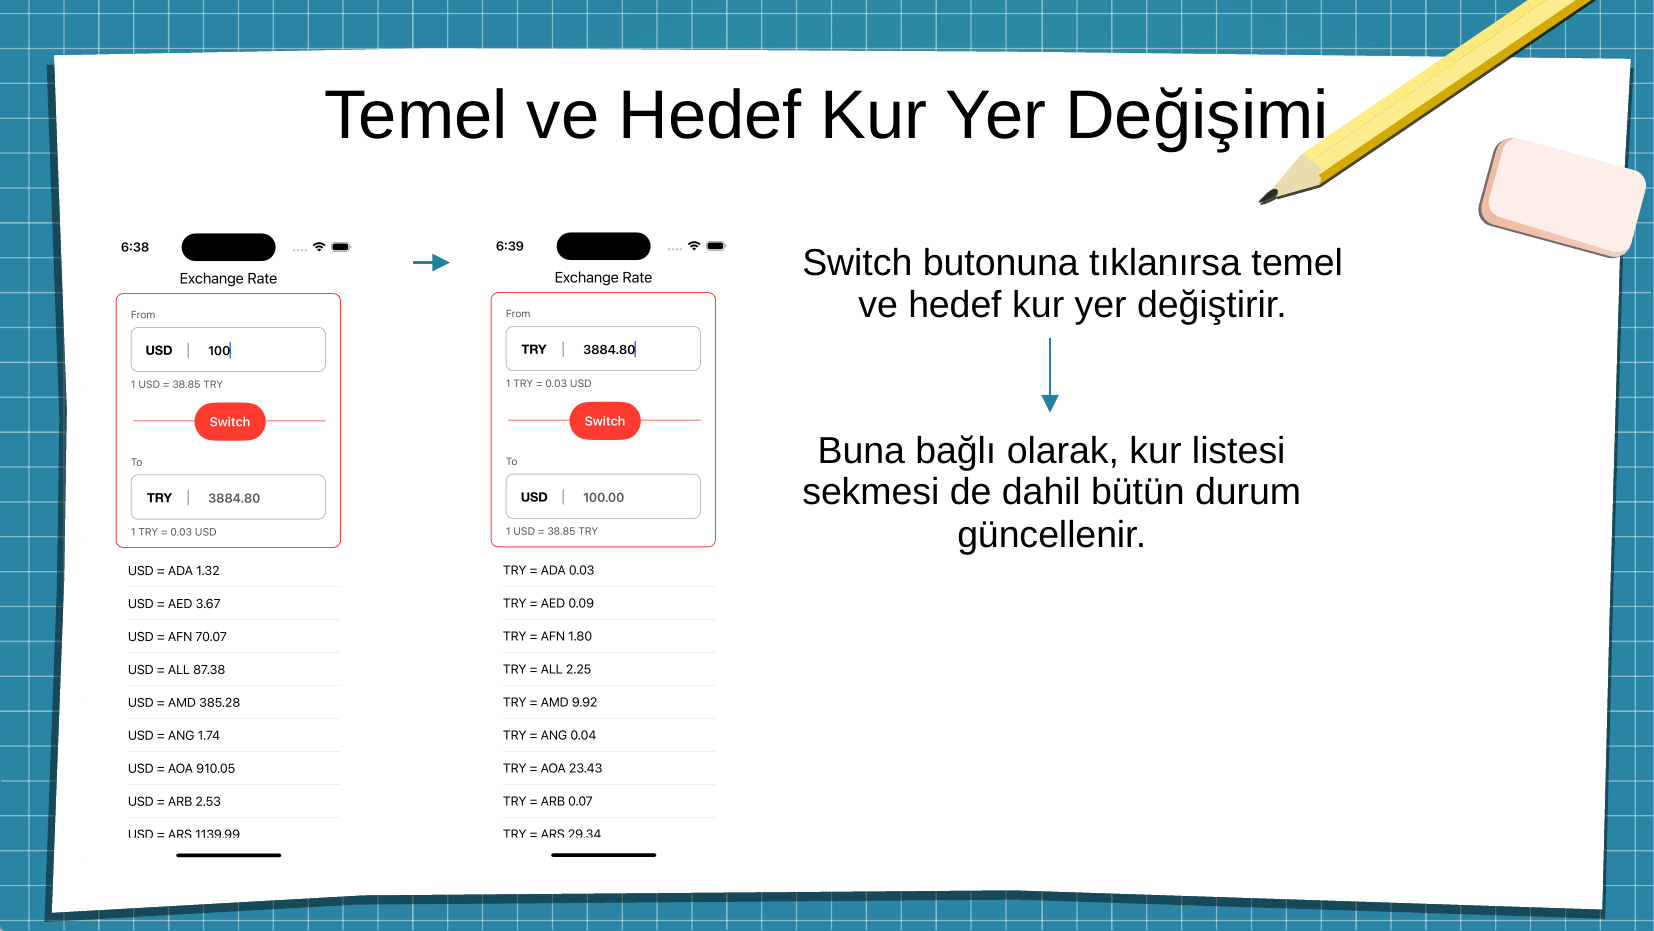

# Temel ve Hedef Kur Yer Değişimi
Switch butonuna tıklanırsa temel ve hedef kur yer değiştirir.
Buna bağlı olarak, kur listesi sekmesi de dahil bütün durum güncellenir.